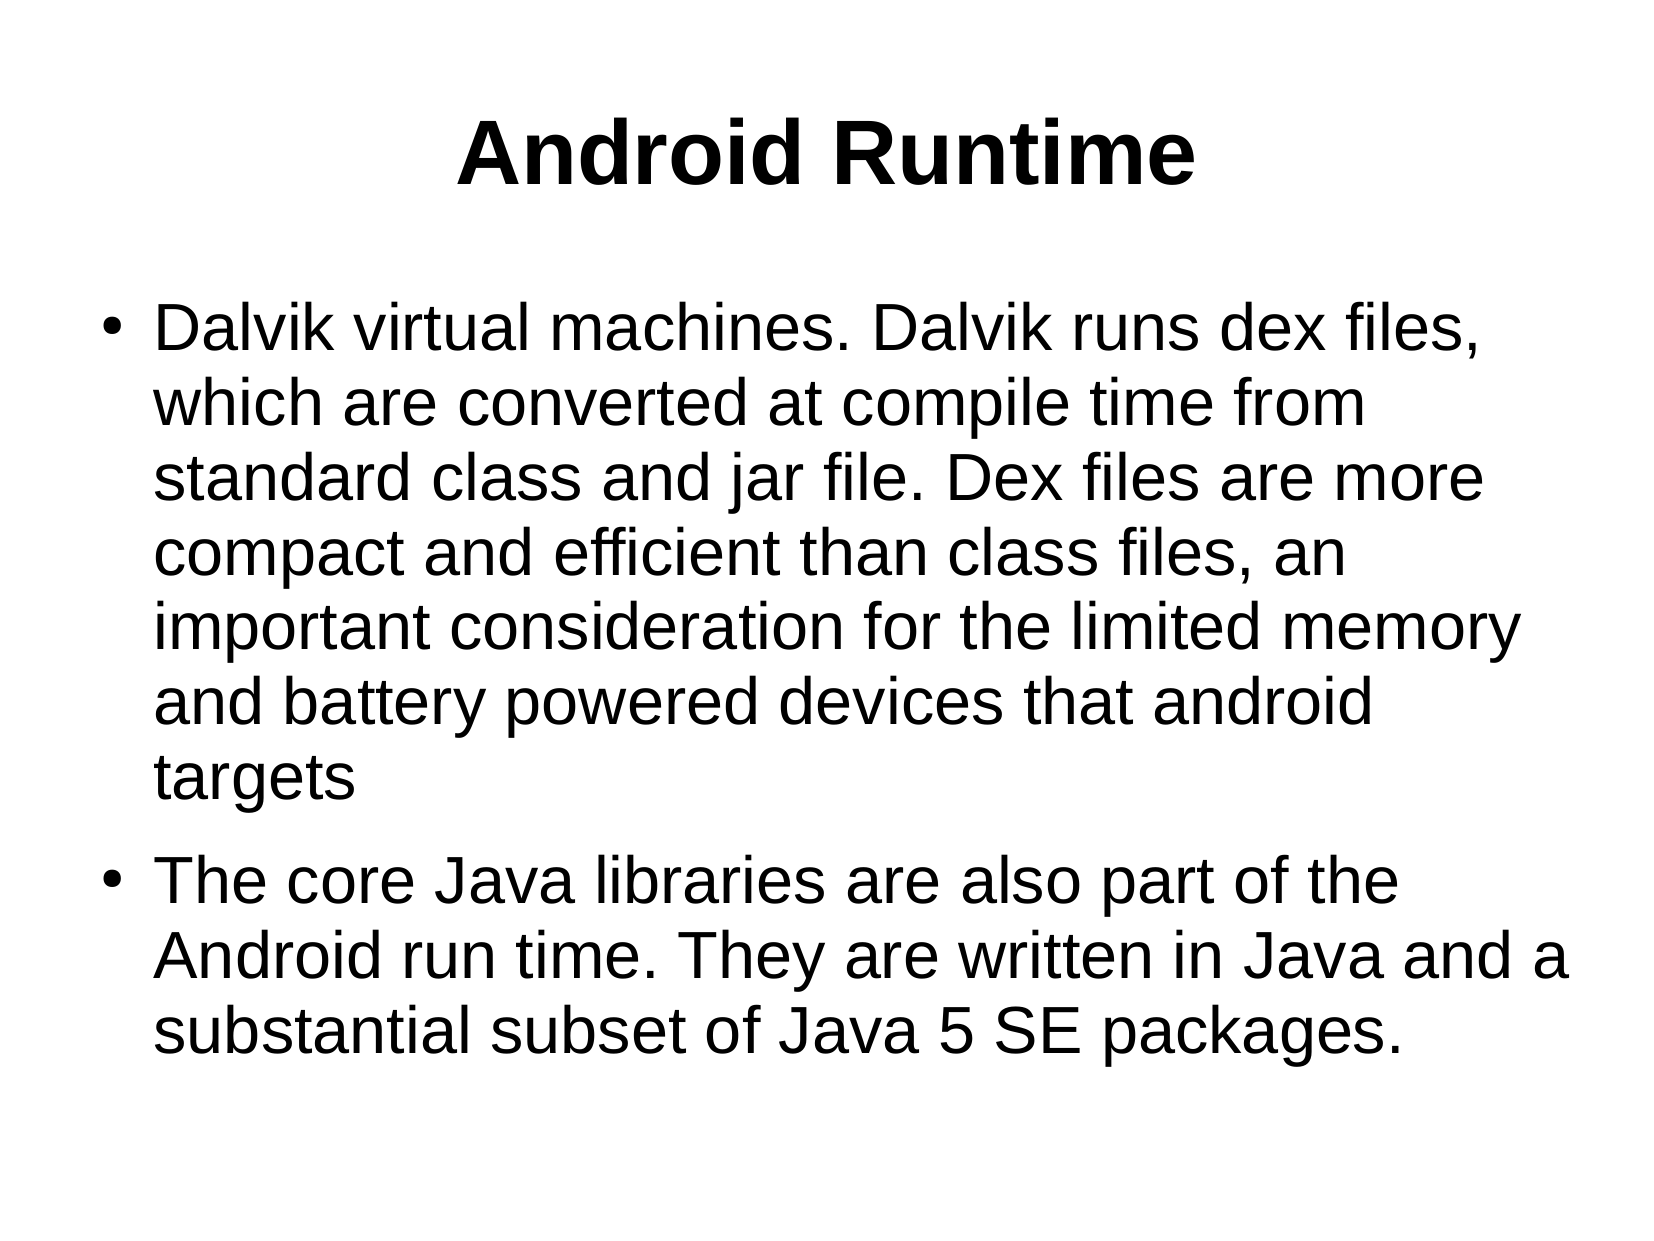

# Android Runtime
Dalvik virtual machines. Dalvik runs dex files, which are converted at compile time from standard class and jar file. Dex files are more compact and efficient than class files, an important consideration for the limited memory and battery powered devices that android targets
The core Java libraries are also part of the Android run time. They are written in Java and a substantial subset of Java 5 SE packages.